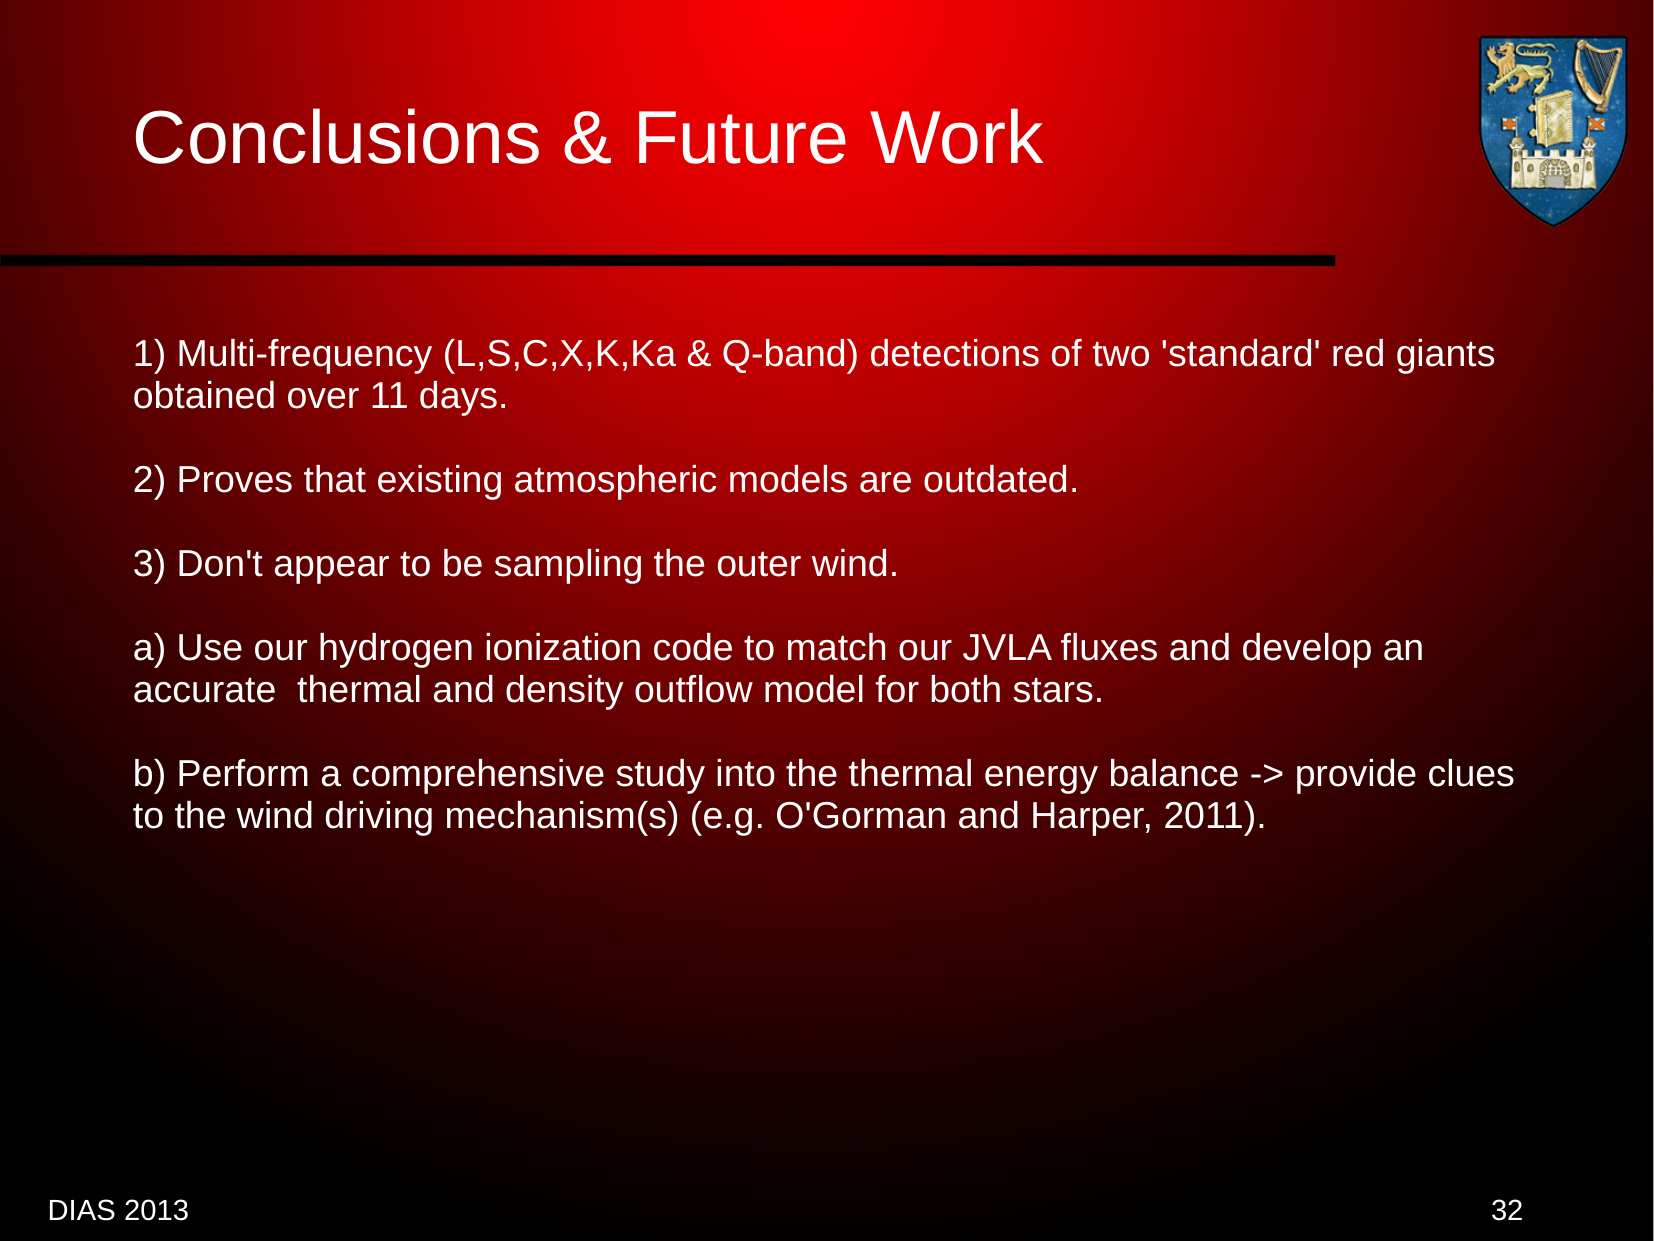

Conclusions & Future Work
 Multi-frequency (L,S,C,X,K,Ka & Q-band) detections of two 'standard' red giants obtained over 11 days.
 Proves that existing atmospheric models are outdated.
 Don't appear to be sampling the outer wind.
 Use our hydrogen ionization code to match our JVLA fluxes and develop an accurate thermal and density outflow model for both stars.
 Perform a comprehensive study into the thermal energy balance -> provide clues to the wind driving mechanism(s) (e.g. O'Gorman and Harper, 2011).
October 3-5 2012
Radio
 DIAS 2013					 	 		 										32